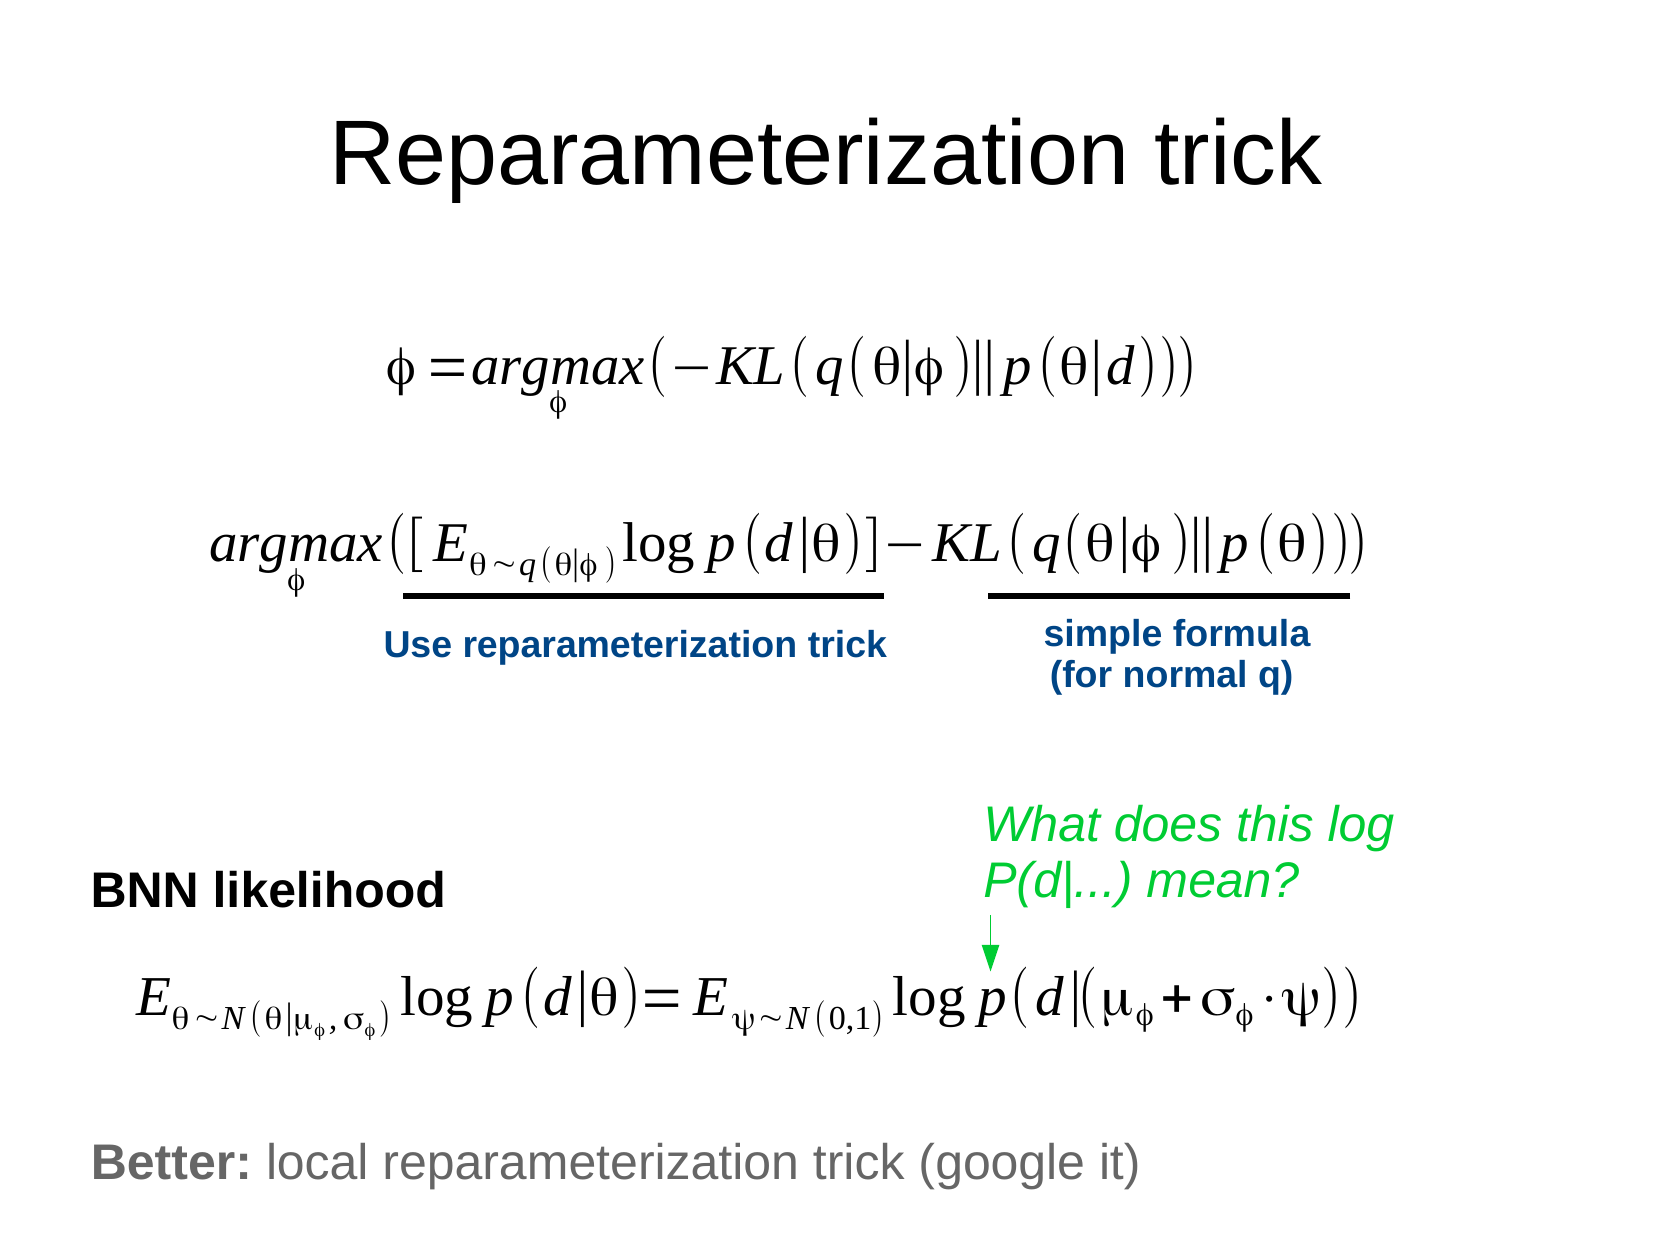

# Reparameterization trick
 simple formula
(for normal q)
Use reparameterization trick
What does this log P(d|...) mean?
BNN likelihood
Better: local reparameterization trick (google it)